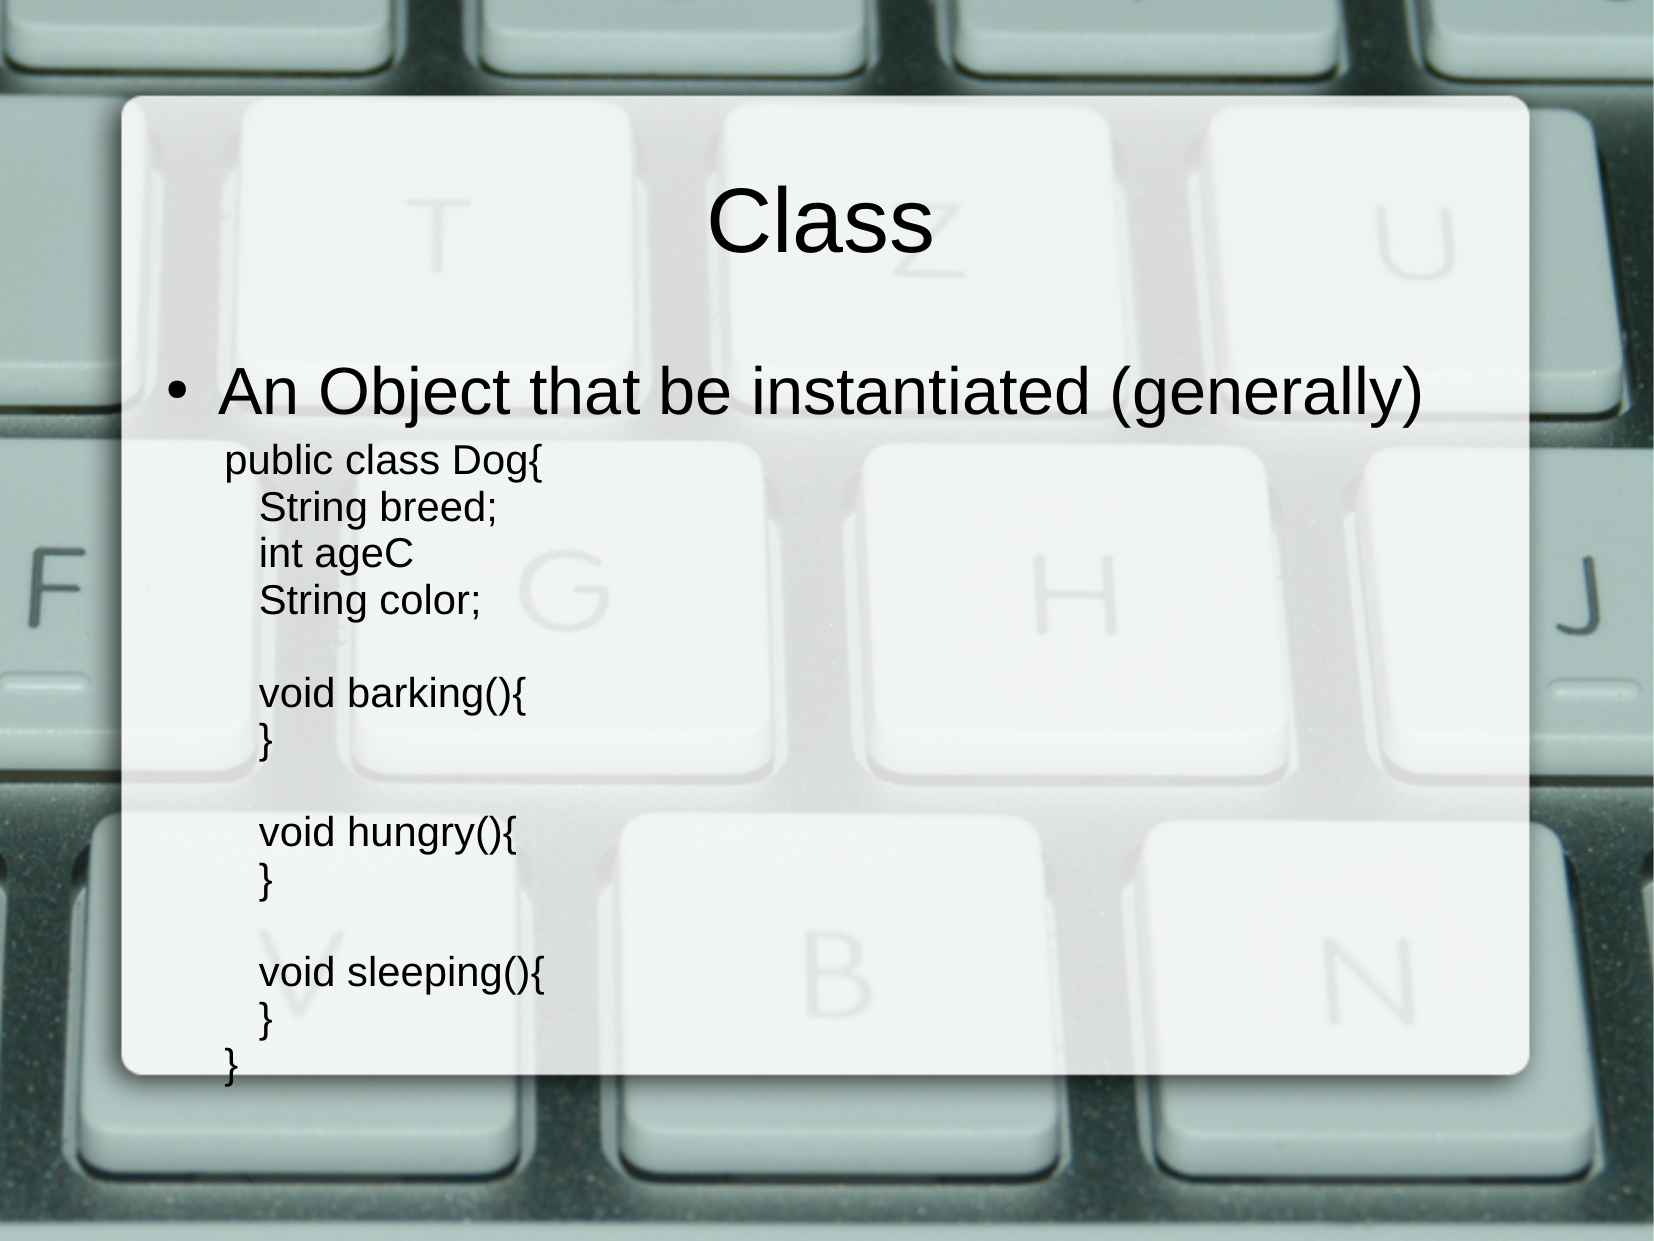

# Class
An Object that be instantiated (generally)
public class Dog{
 String breed;
 int ageC
 String color;
 void barking(){
 }
 void hungry(){
 }
 void sleeping(){
 }
}